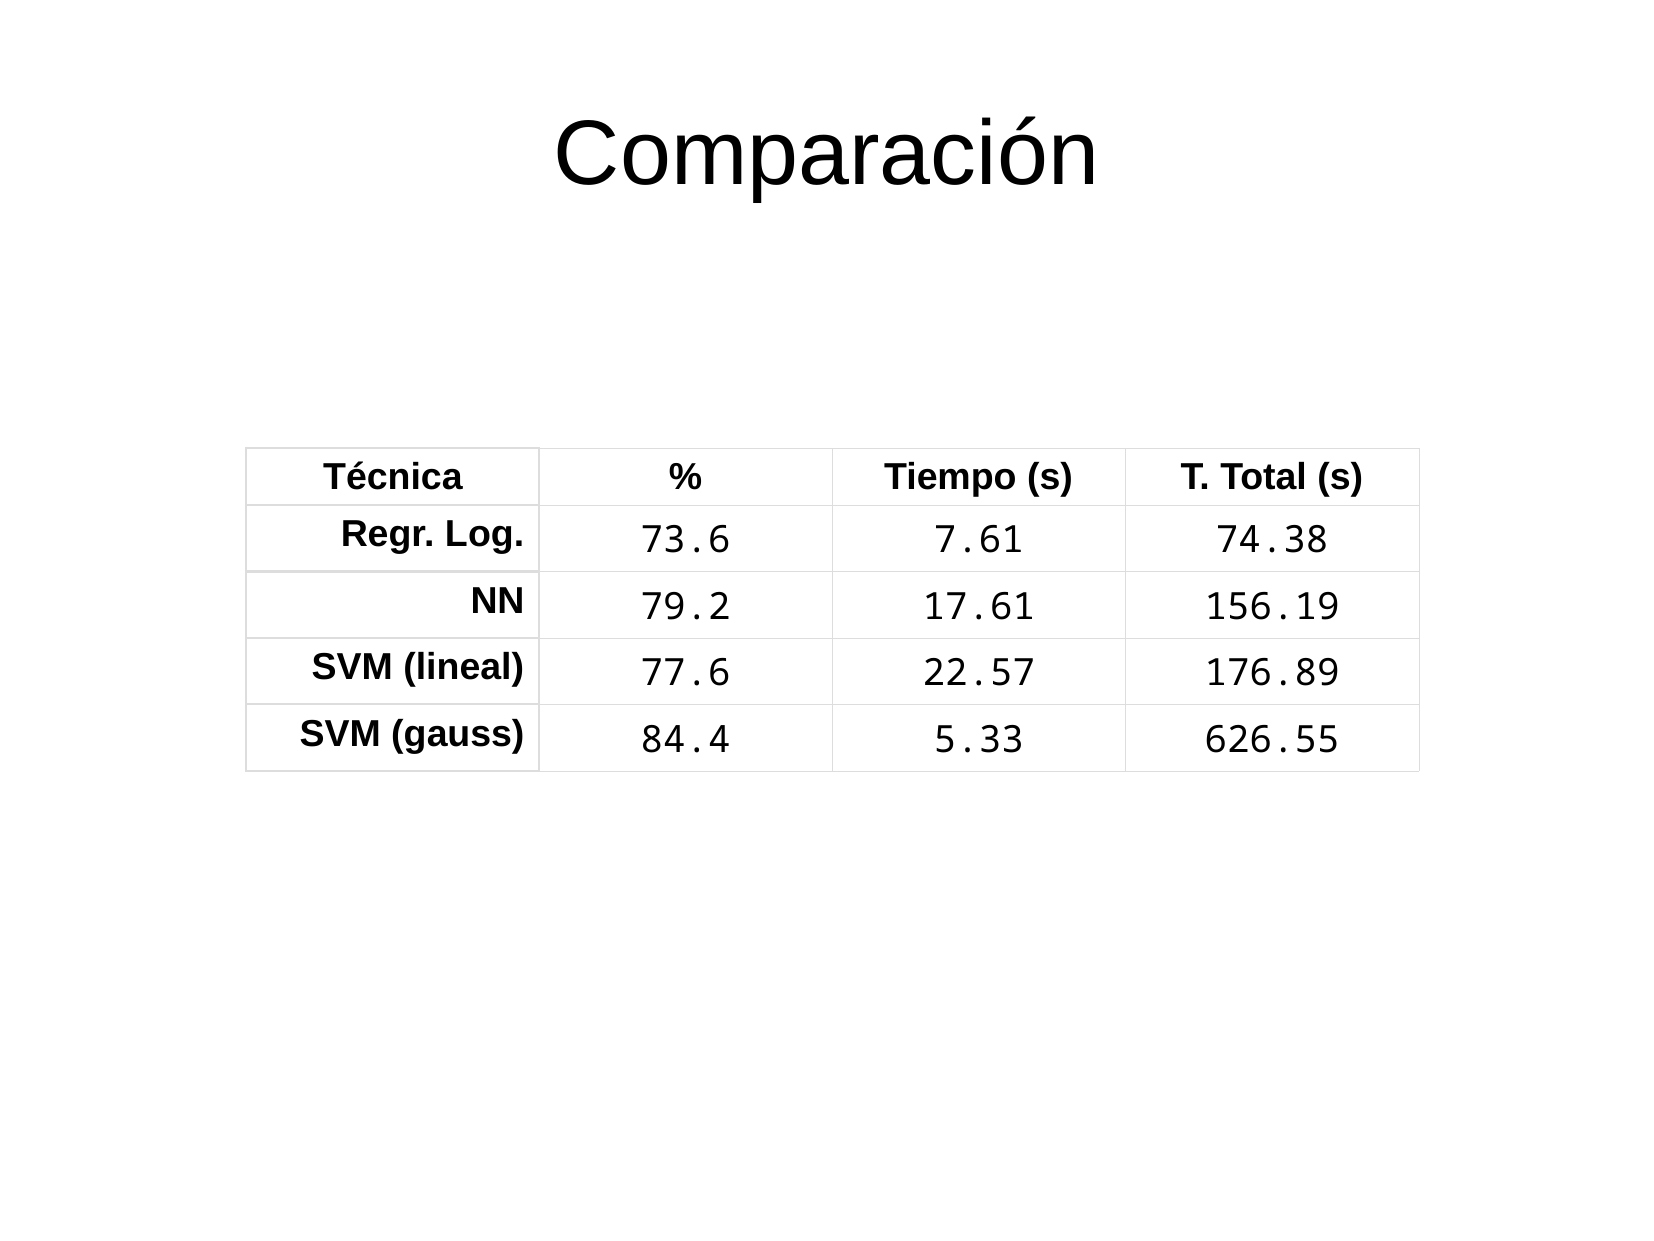

# Comparación
| Técnica | % | Tiempo (s) | T. Total (s) |
| --- | --- | --- | --- |
| Regr. Log. | 73.6 | 7.61 | 74.38 |
| NN | 79.2 | 17.61 | 156.19 |
| SVM (lineal) | 77.6 | 22.57 | 176.89 |
| SVM (gauss) | 84.4 | 5.33 | 626.55 |